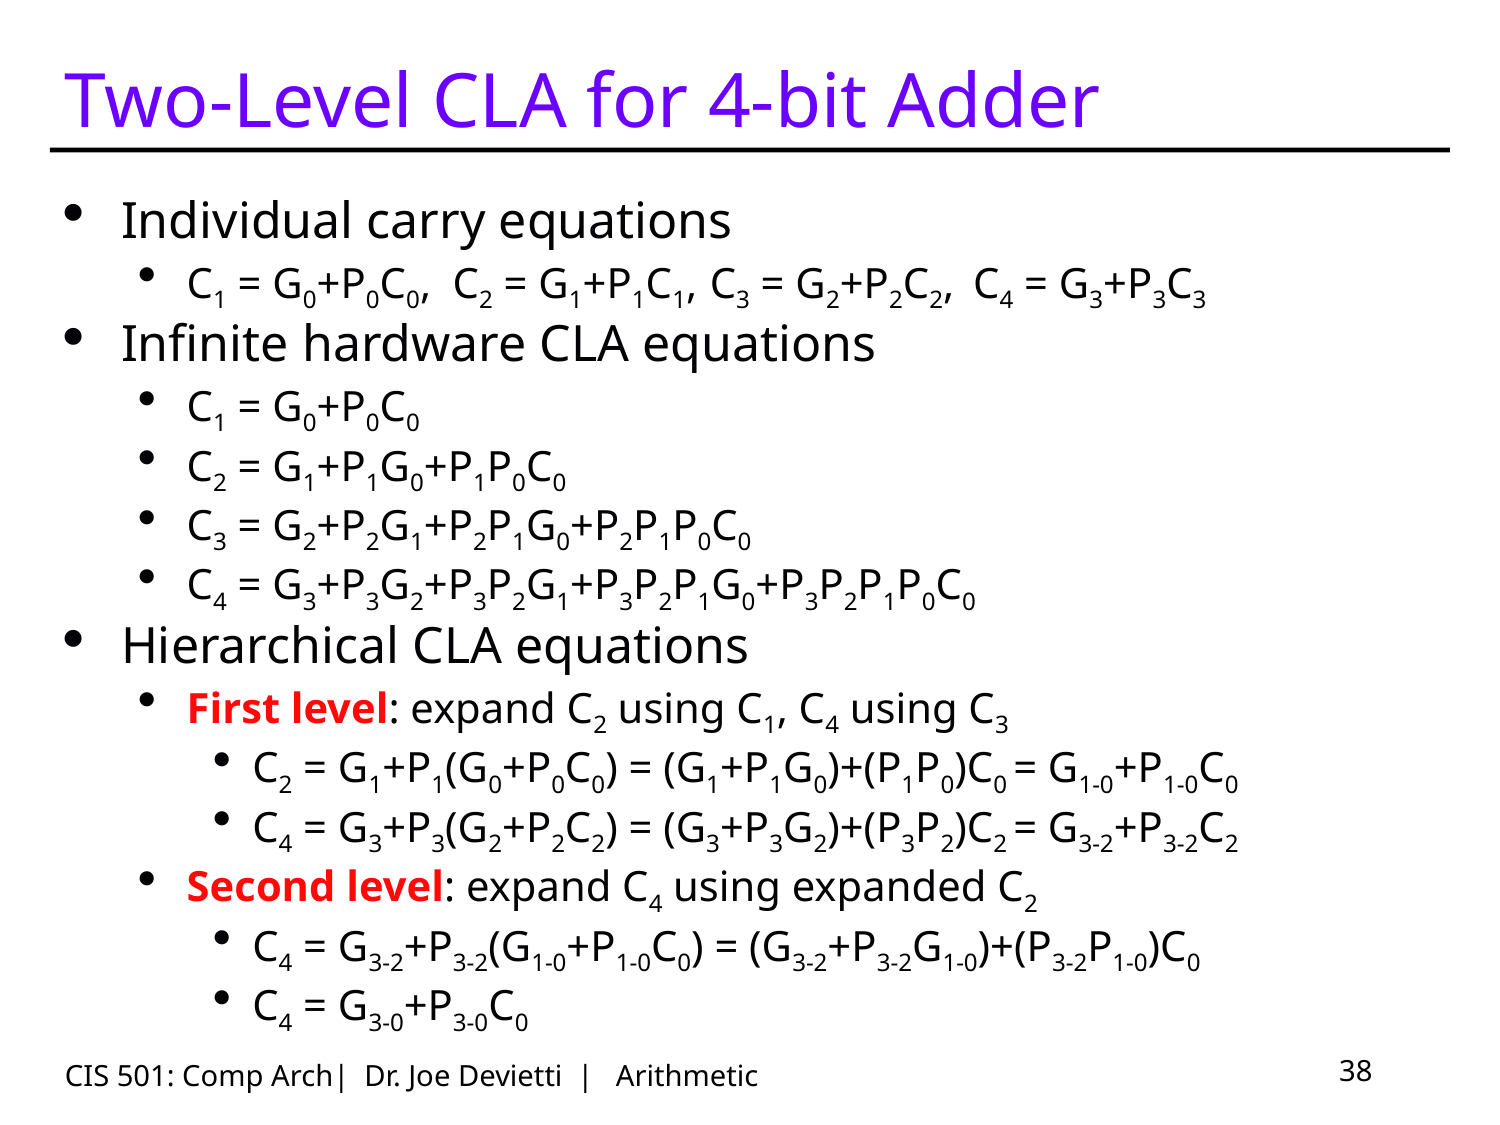

Two-Level CLA for 4-bit Adder
Individual carry equations
C1 = G0+P0C0, C2 = G1+P1C1, C3 = G2+P2C2, C4 = G3+P3C3
Infinite hardware CLA equations
C1 = G0+P0C0
C2 = G1+P1G0+P1P0C0
C3 = G2+P2G1+P2P1G0+P2P1P0C0
C4 = G3+P3G2+P3P2G1+P3P2P1G0+P3P2P1P0C0
Hierarchical CLA equations
First level: expand C2 using C1, C4 using C3
C2 = G1+P1(G0+P0C0) = (G1+P1G0)+(P1P0)C0 = G1-0+P1-0C0
C4 = G3+P3(G2+P2C2) = (G3+P3G2)+(P3P2)C2 = G3-2+P3-2C2
Second level: expand C4 using expanded C2
C4 = G3-2+P3-2(G1-0+P1-0C0) = (G3-2+P3-2G1-0)+(P3-2P1-0)C0
C4 = G3-0+P3-0C0
CIS 501: Comp Arch| Dr. Joe Devietti | Arithmetic